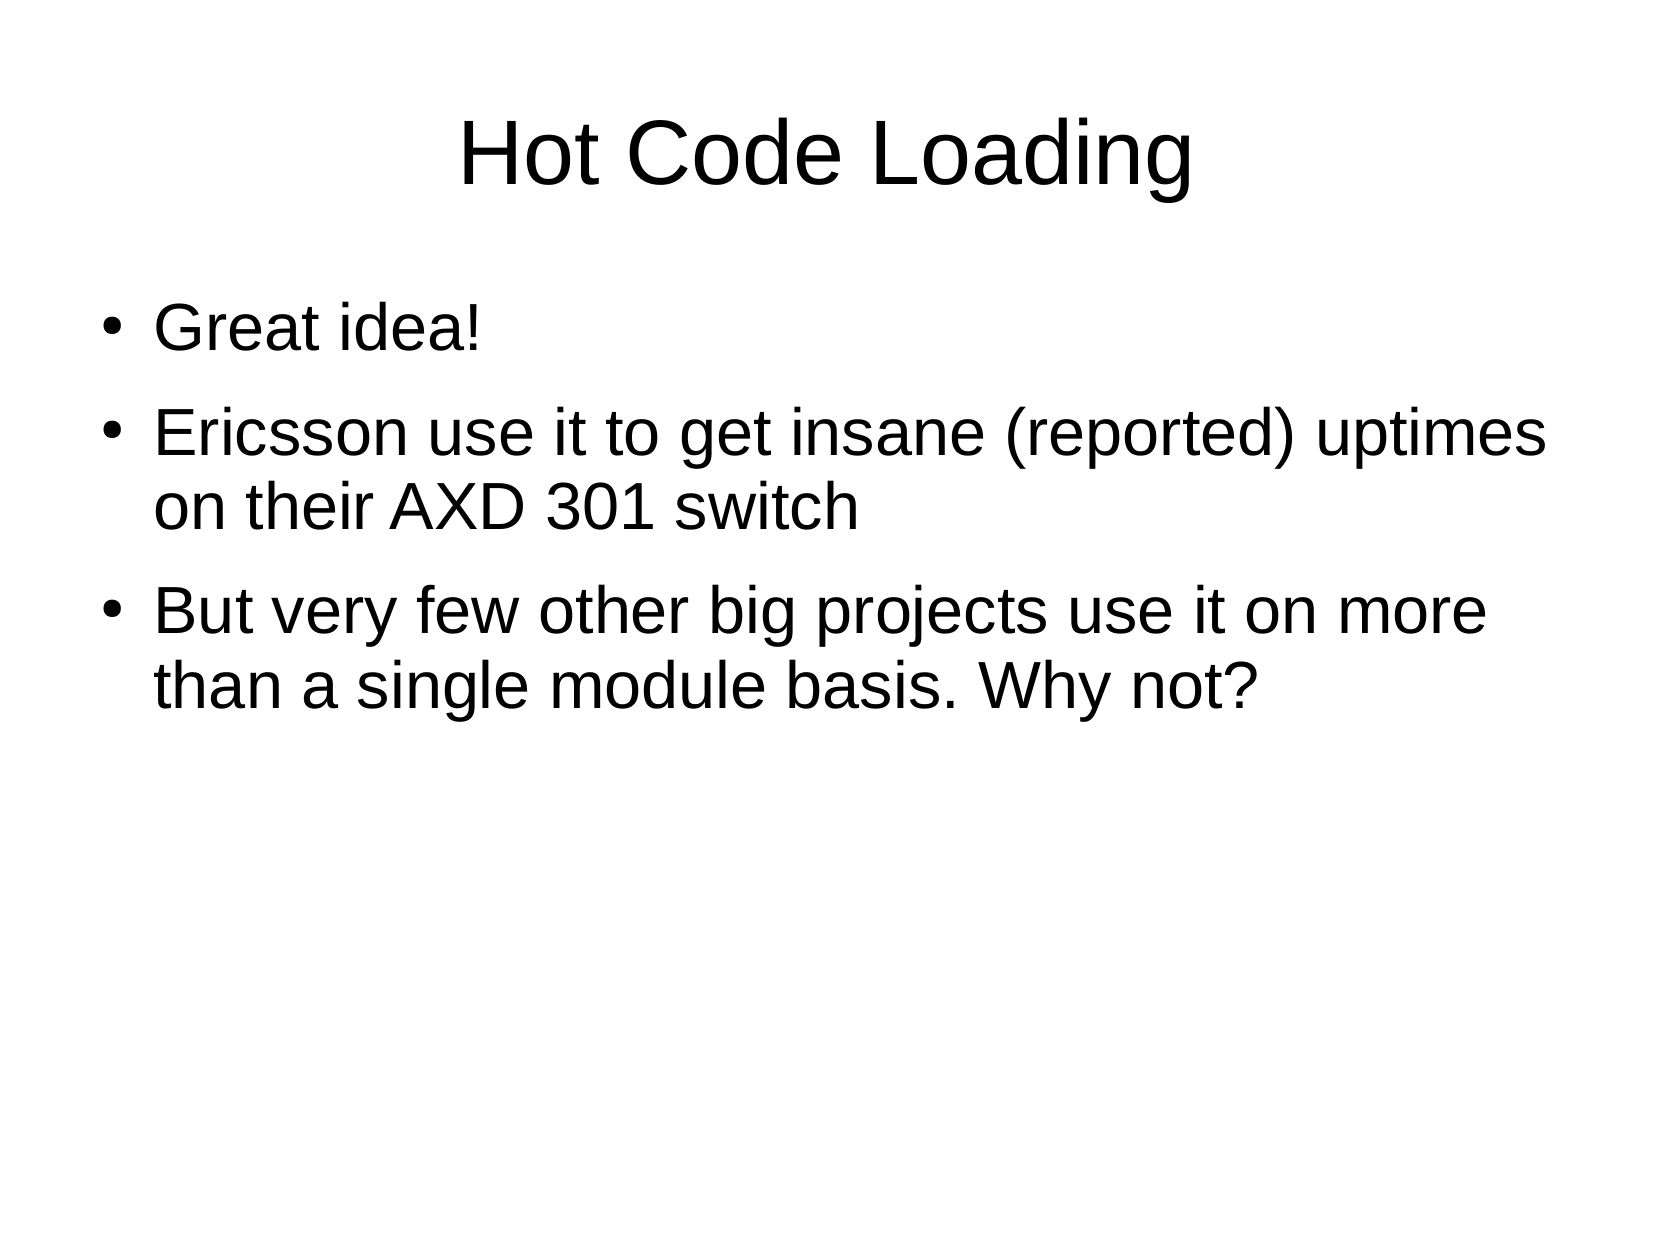

# Hot Code Loading
Great idea!
Ericsson use it to get insane (reported) uptimes on their AXD 301 switch
But very few other big projects use it on more than a single module basis. Why not?